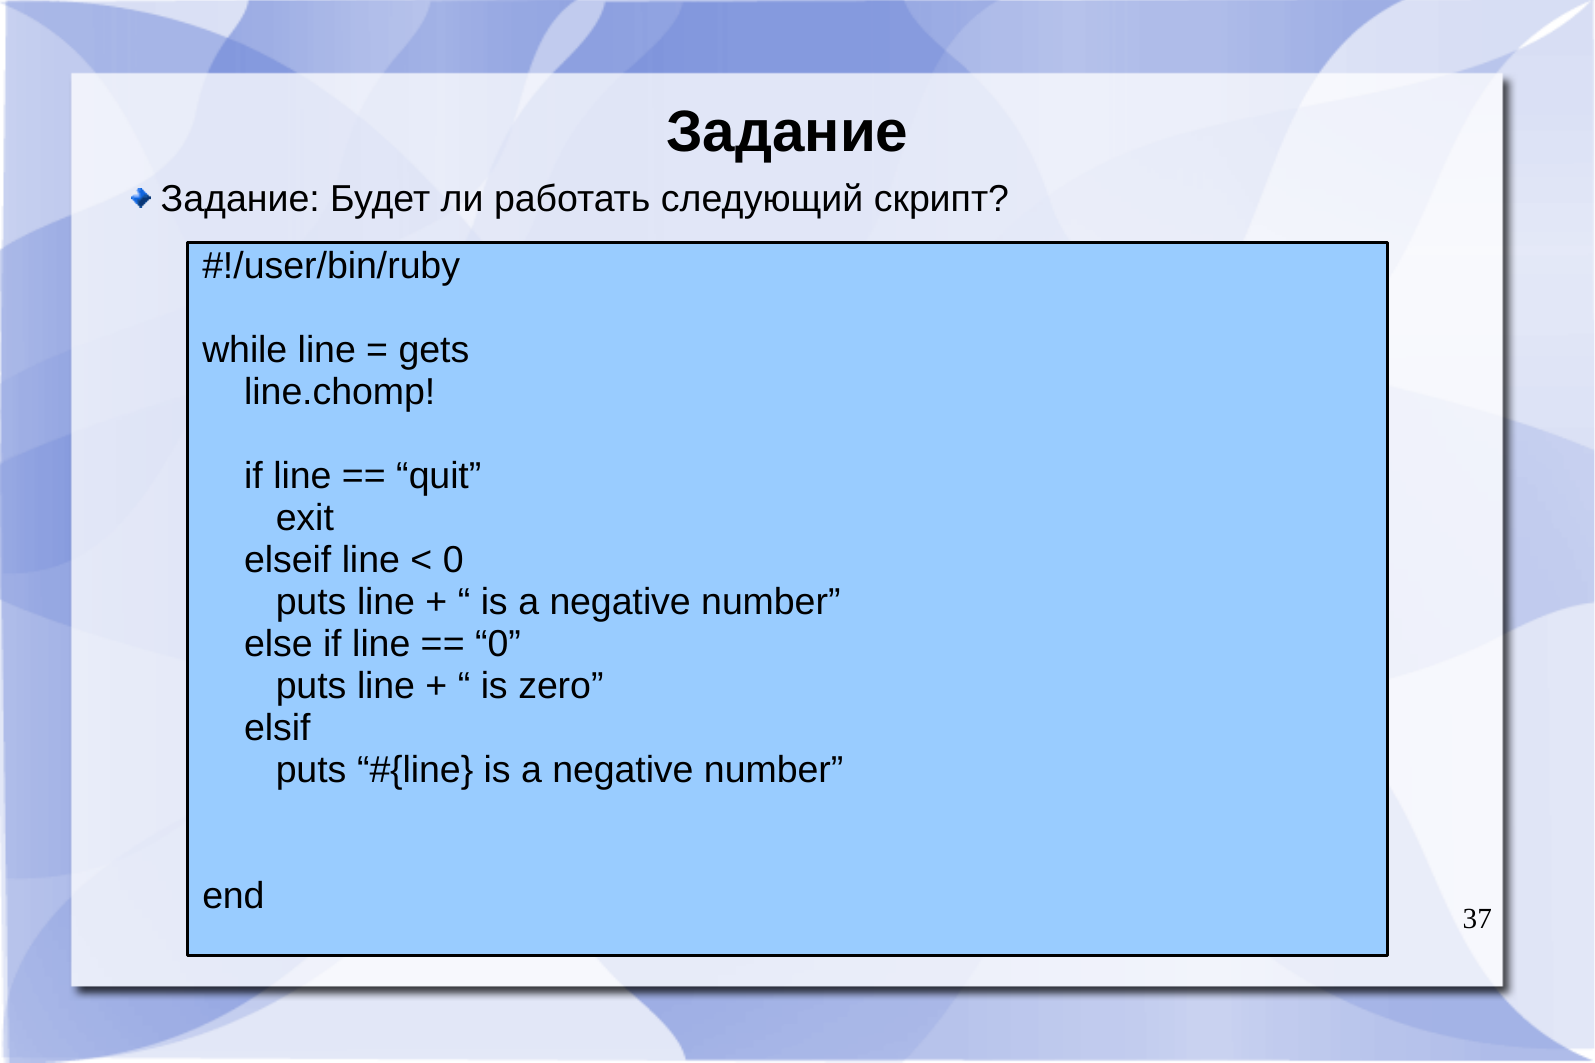

# Задание
 Задание: Будет ли работать следующий скрипт?
#!/user/bin/ruby
while line = gets
 line.chomp!
 if line == “quit”
 exit
 elseif line < 0
 puts line + “ is a negative number”
 else if line == “0”
 puts line + “ is zero”
 elsif
 puts “#{line} is a negative number”
end
37